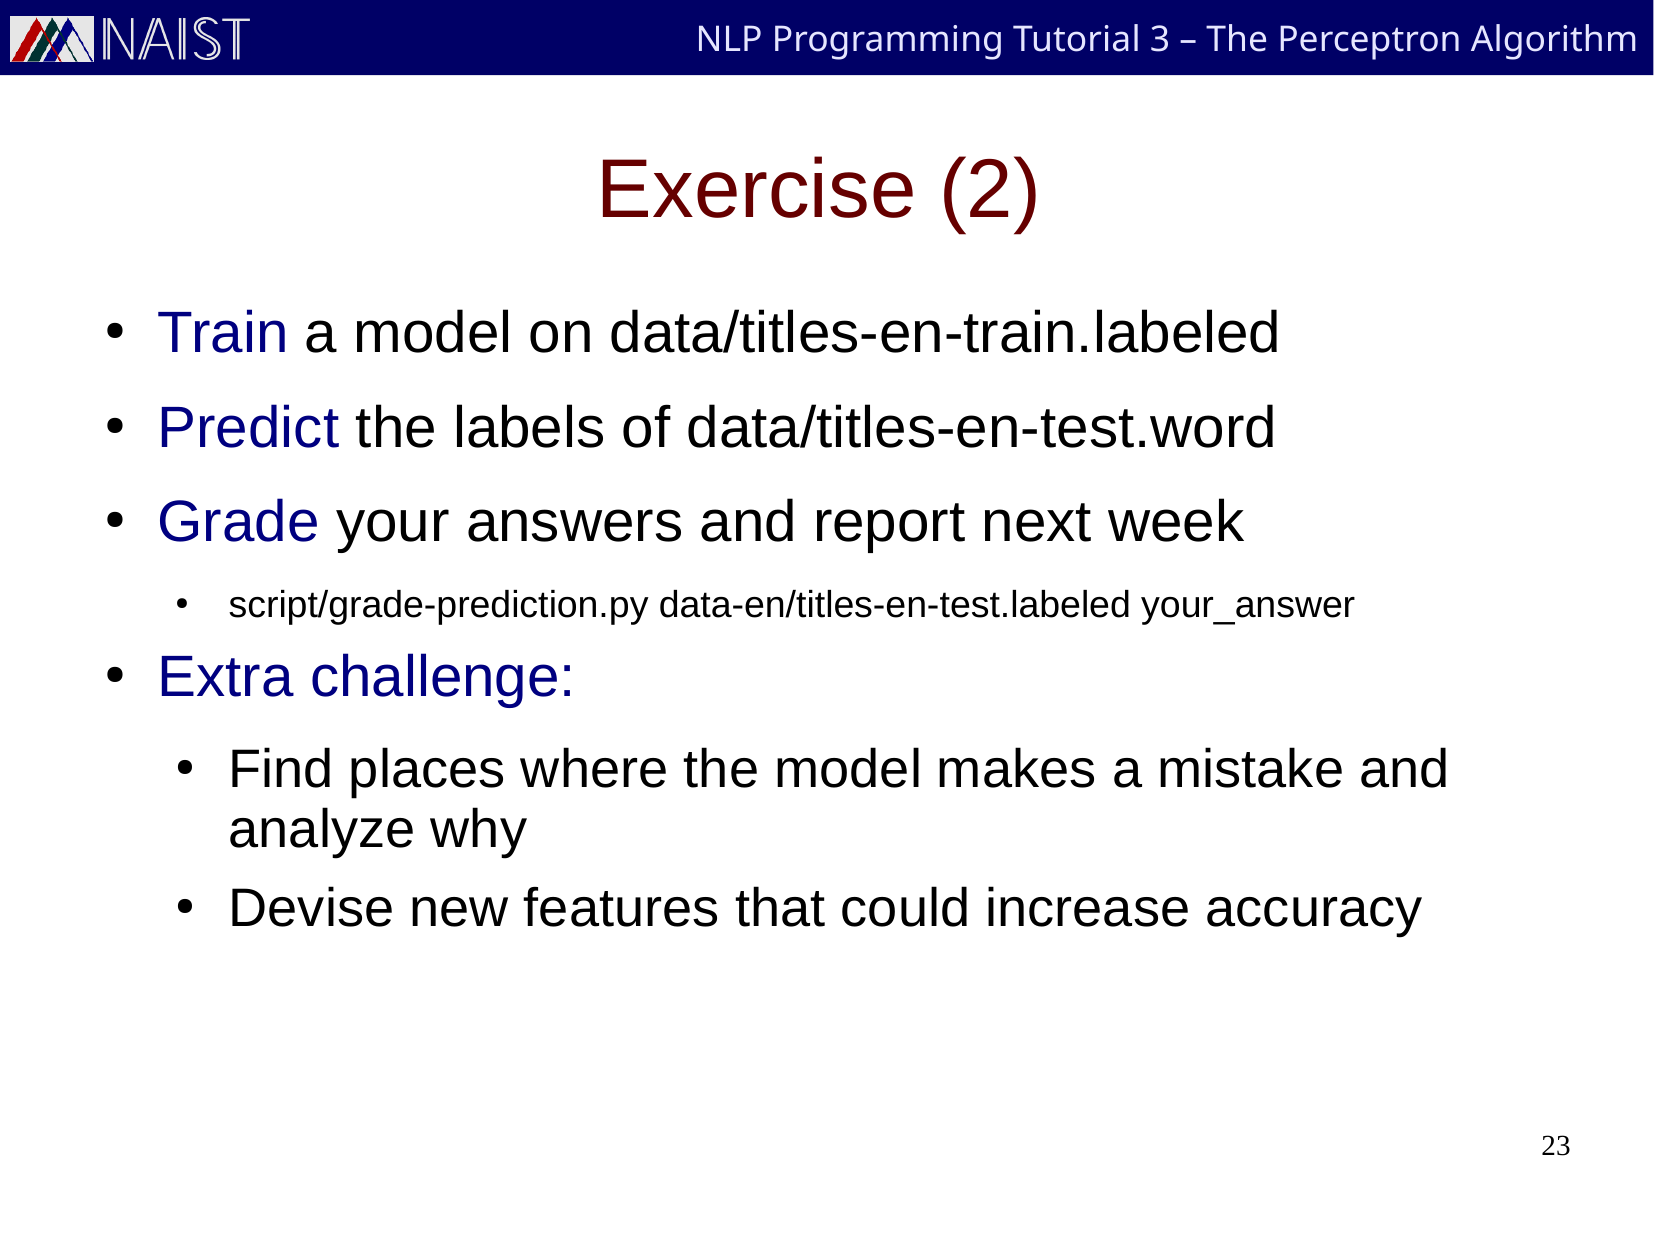

# Exercise (2)
Train a model on data/titles-en-train.labeled
Predict the labels of data/titles-en-test.word
Grade your answers and report next week
script/grade-prediction.py data-en/titles-en-test.labeled your_answer
Extra challenge:
Find places where the model makes a mistake and analyze why
Devise new features that could increase accuracy
23